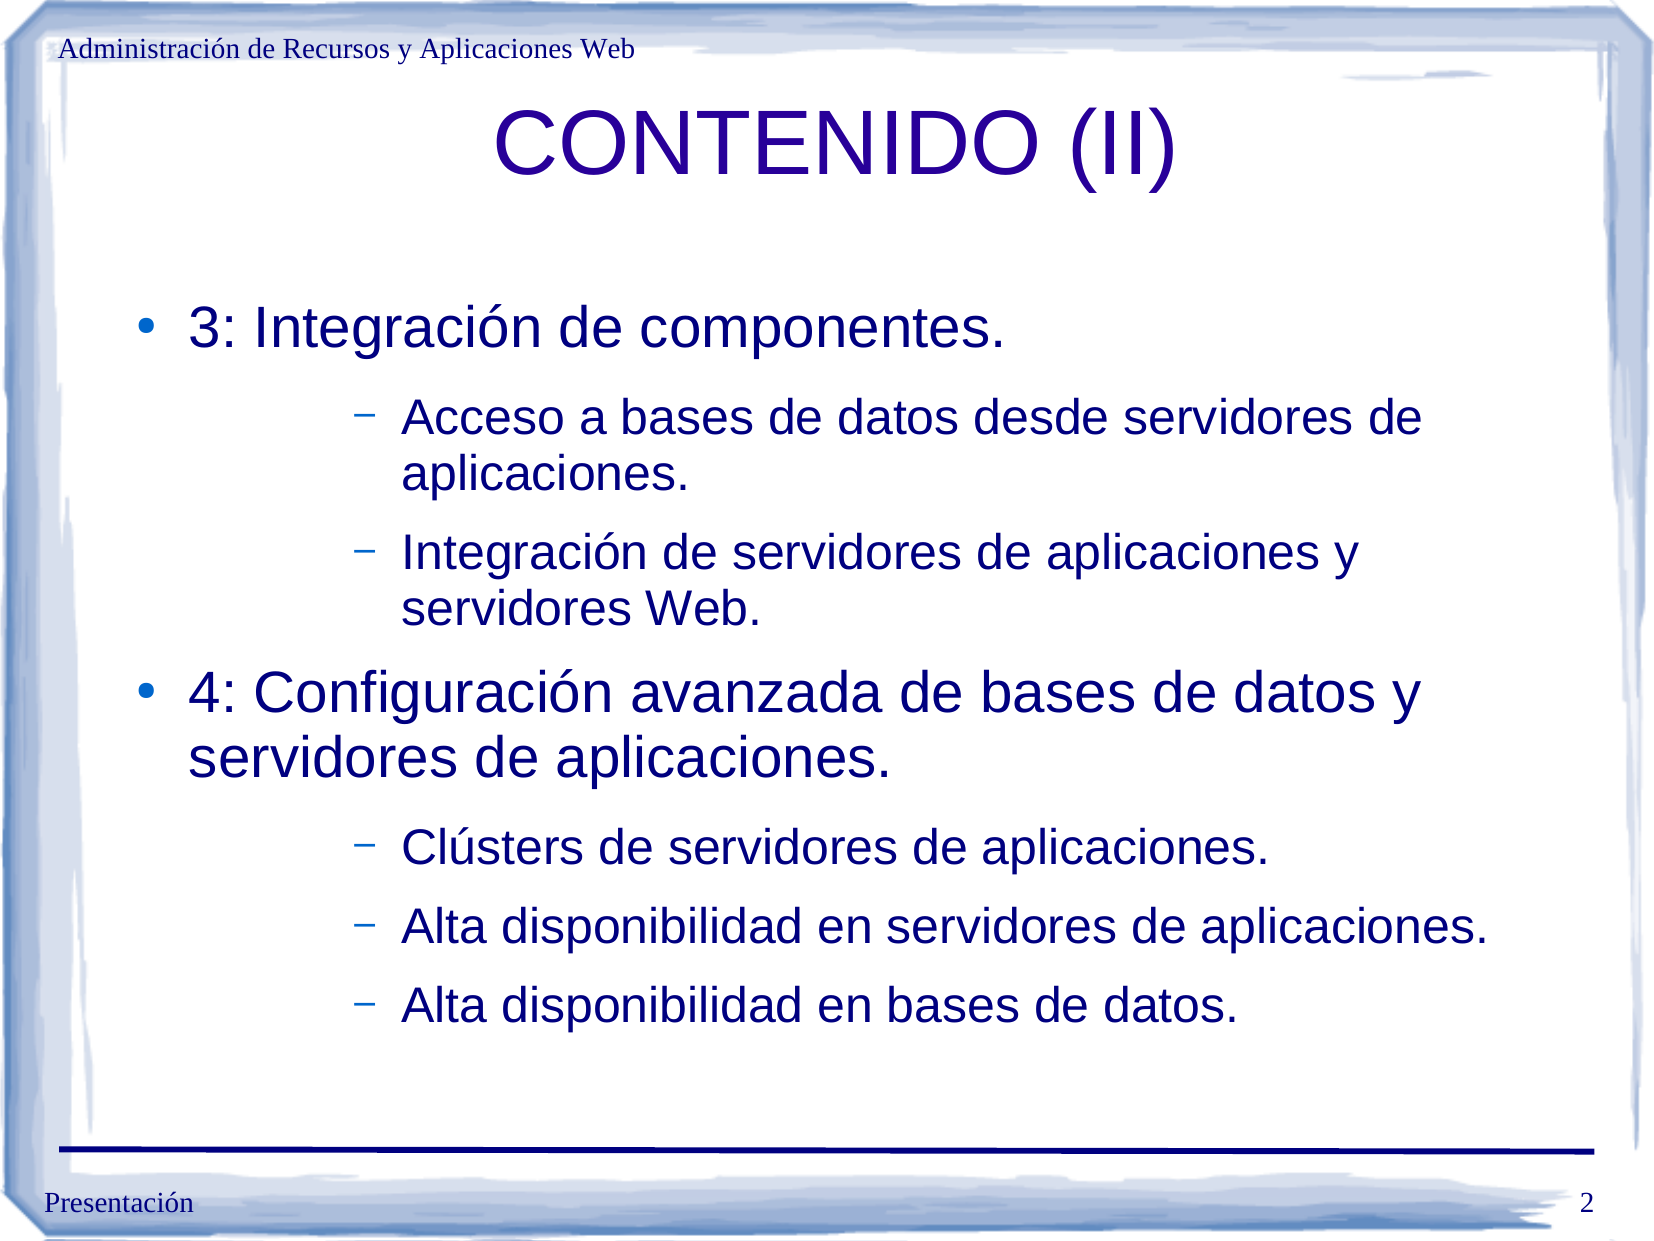

# CONTENIDO (II)
3: Integración de componentes.
Acceso a bases de datos desde servidores de aplicaciones.
Integración de servidores de aplicaciones y servidores Web.
4: Configuración avanzada de bases de datos y servidores de aplicaciones.
Clústers de servidores de aplicaciones.
Alta disponibilidad en servidores de aplicaciones.
Alta disponibilidad en bases de datos.
Presentación
2